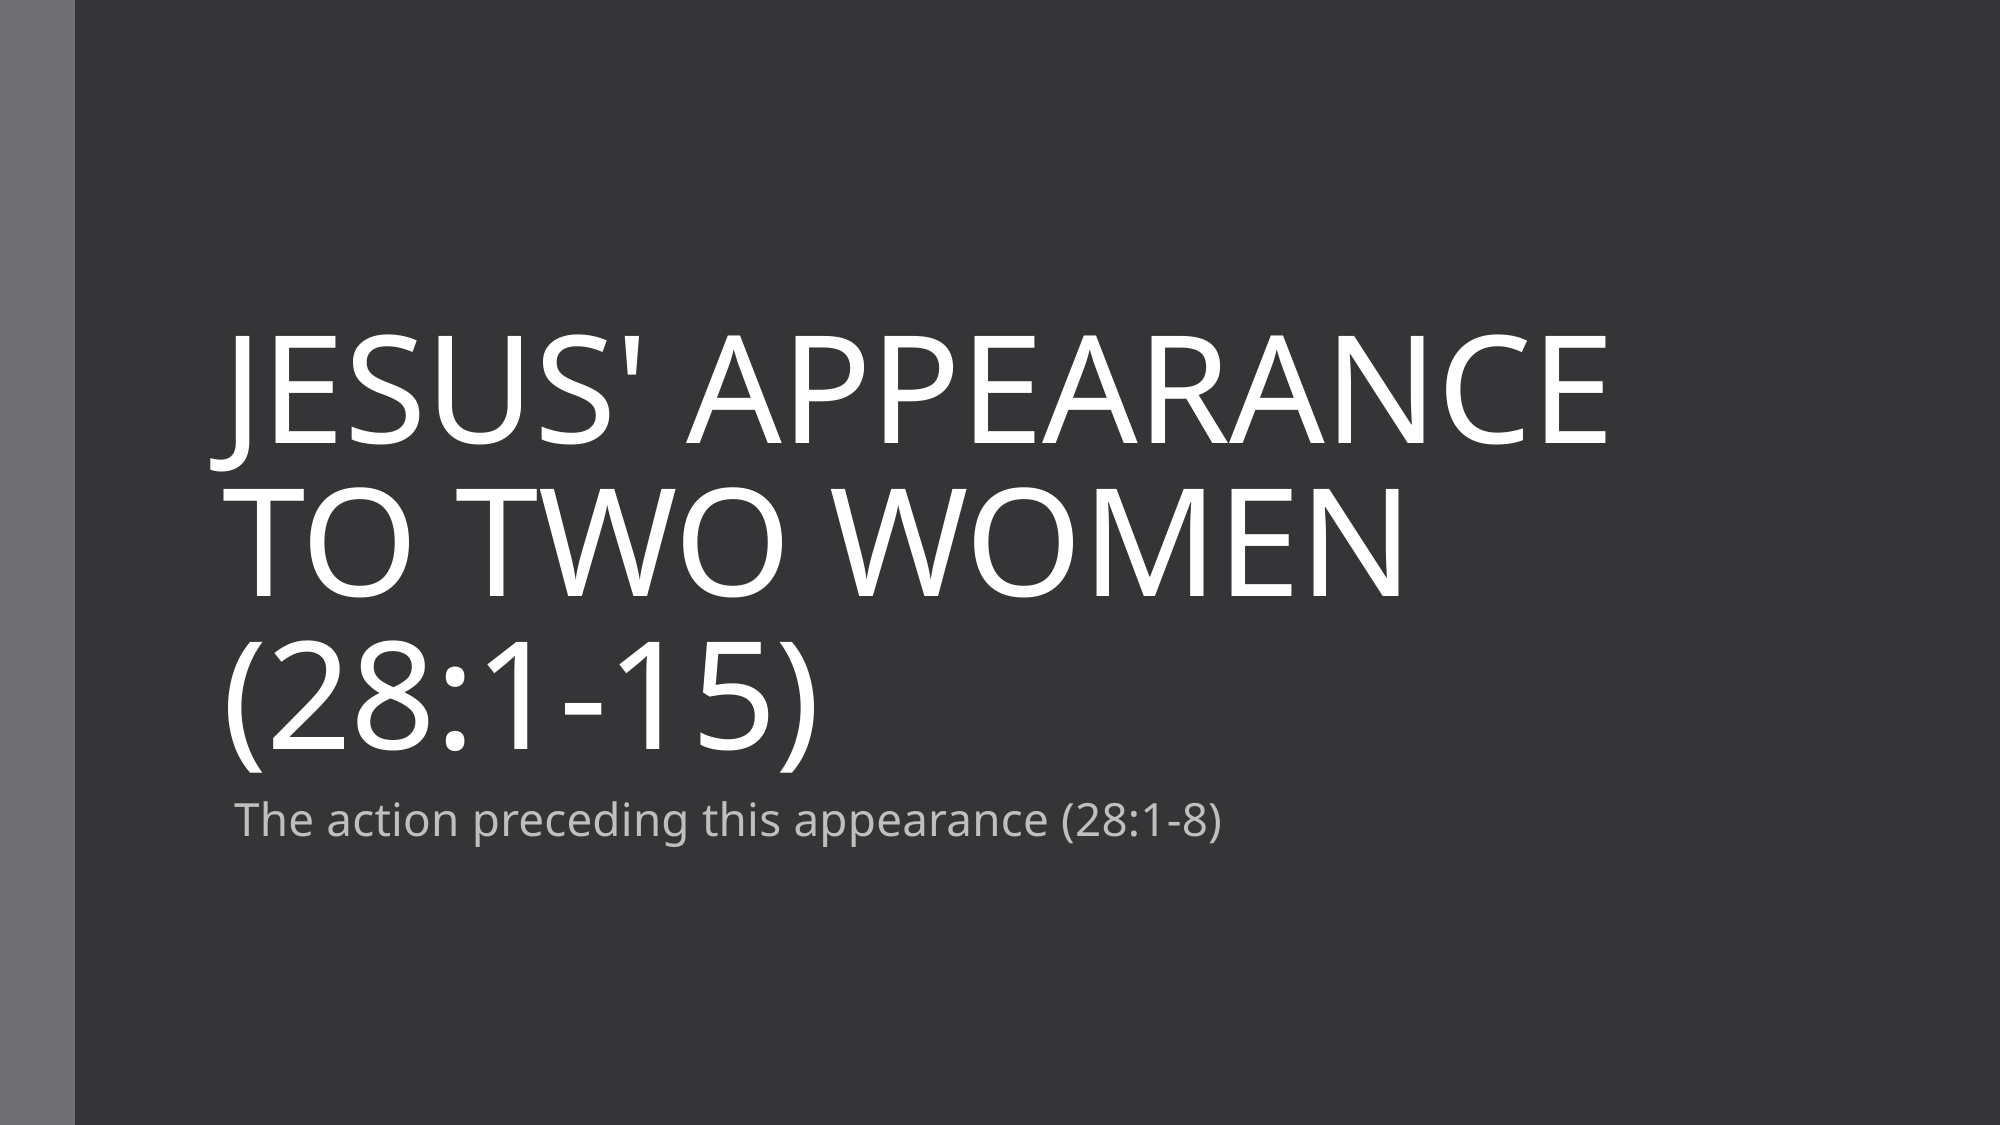

# JESUS' APPEARANCE TO TWO WOMEN (28:1-15)
 The action preceding this appearance (28:1-8)